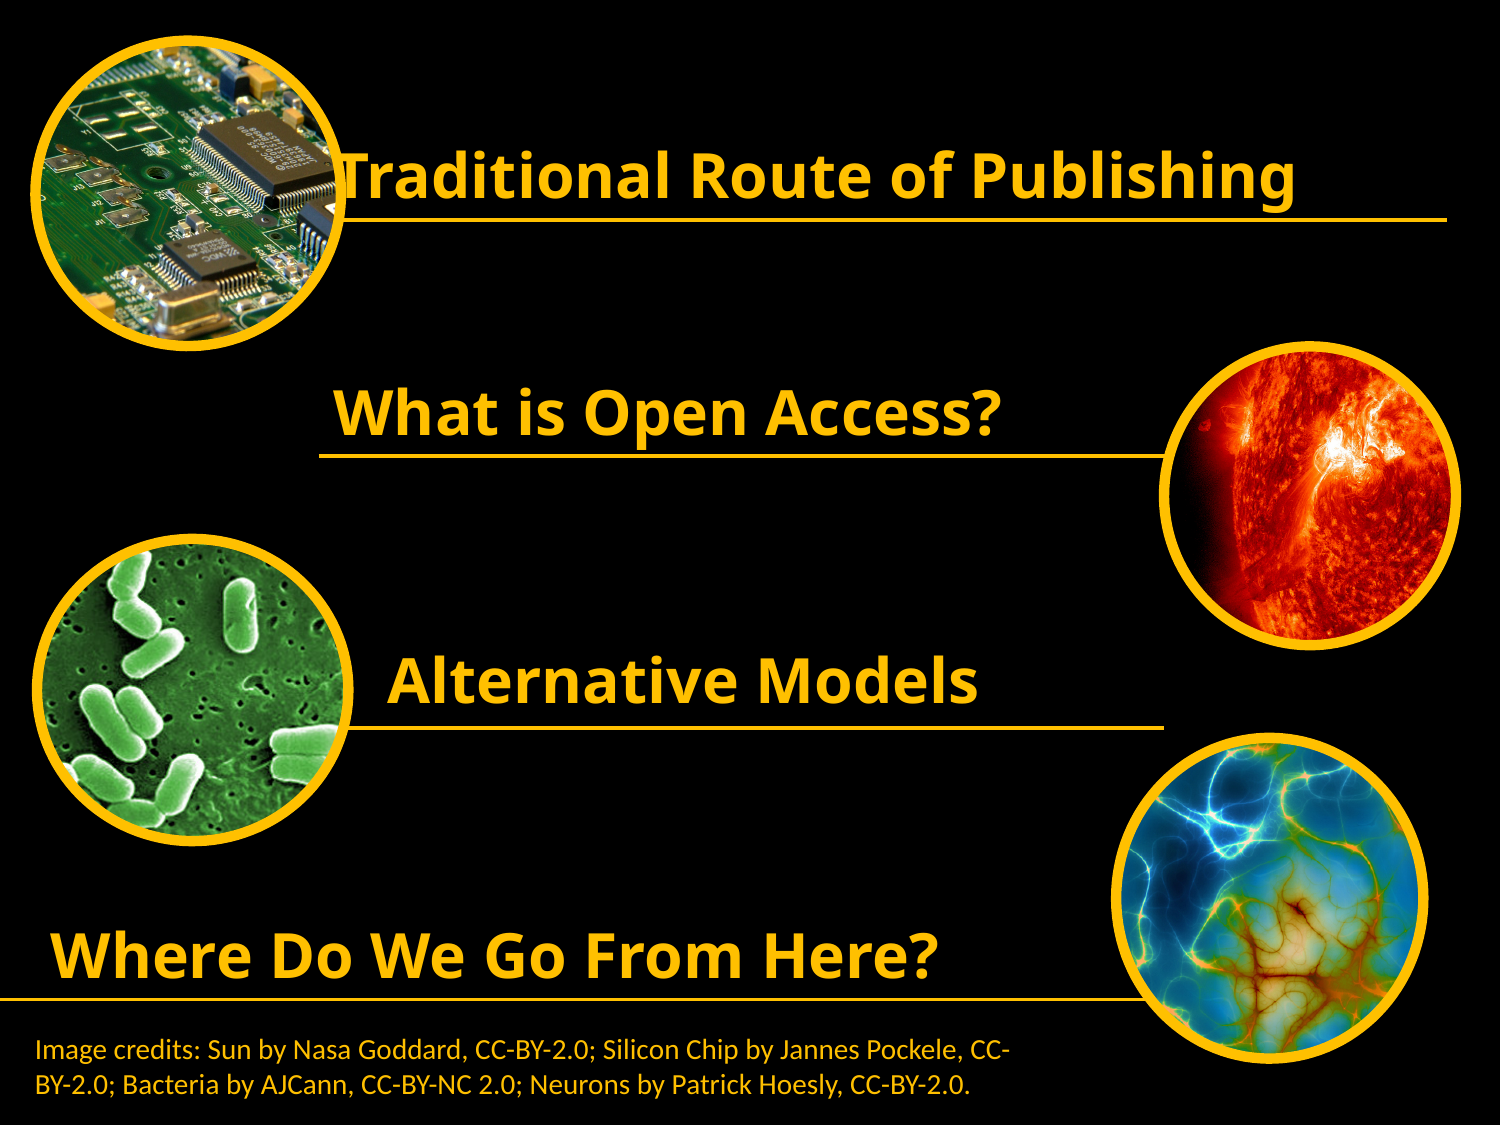

Traditional Route of Publishing
What is Open Access?
Alternative Models
Where Do We Go From Here?
Image credits: Sun by Nasa Goddard, CC-BY-2.0; Silicon Chip by Jannes Pockele, CC-BY-2.0; Bacteria by AJCann, CC-BY-NC 2.0; Neurons by Patrick Hoesly, CC-BY-2.0.